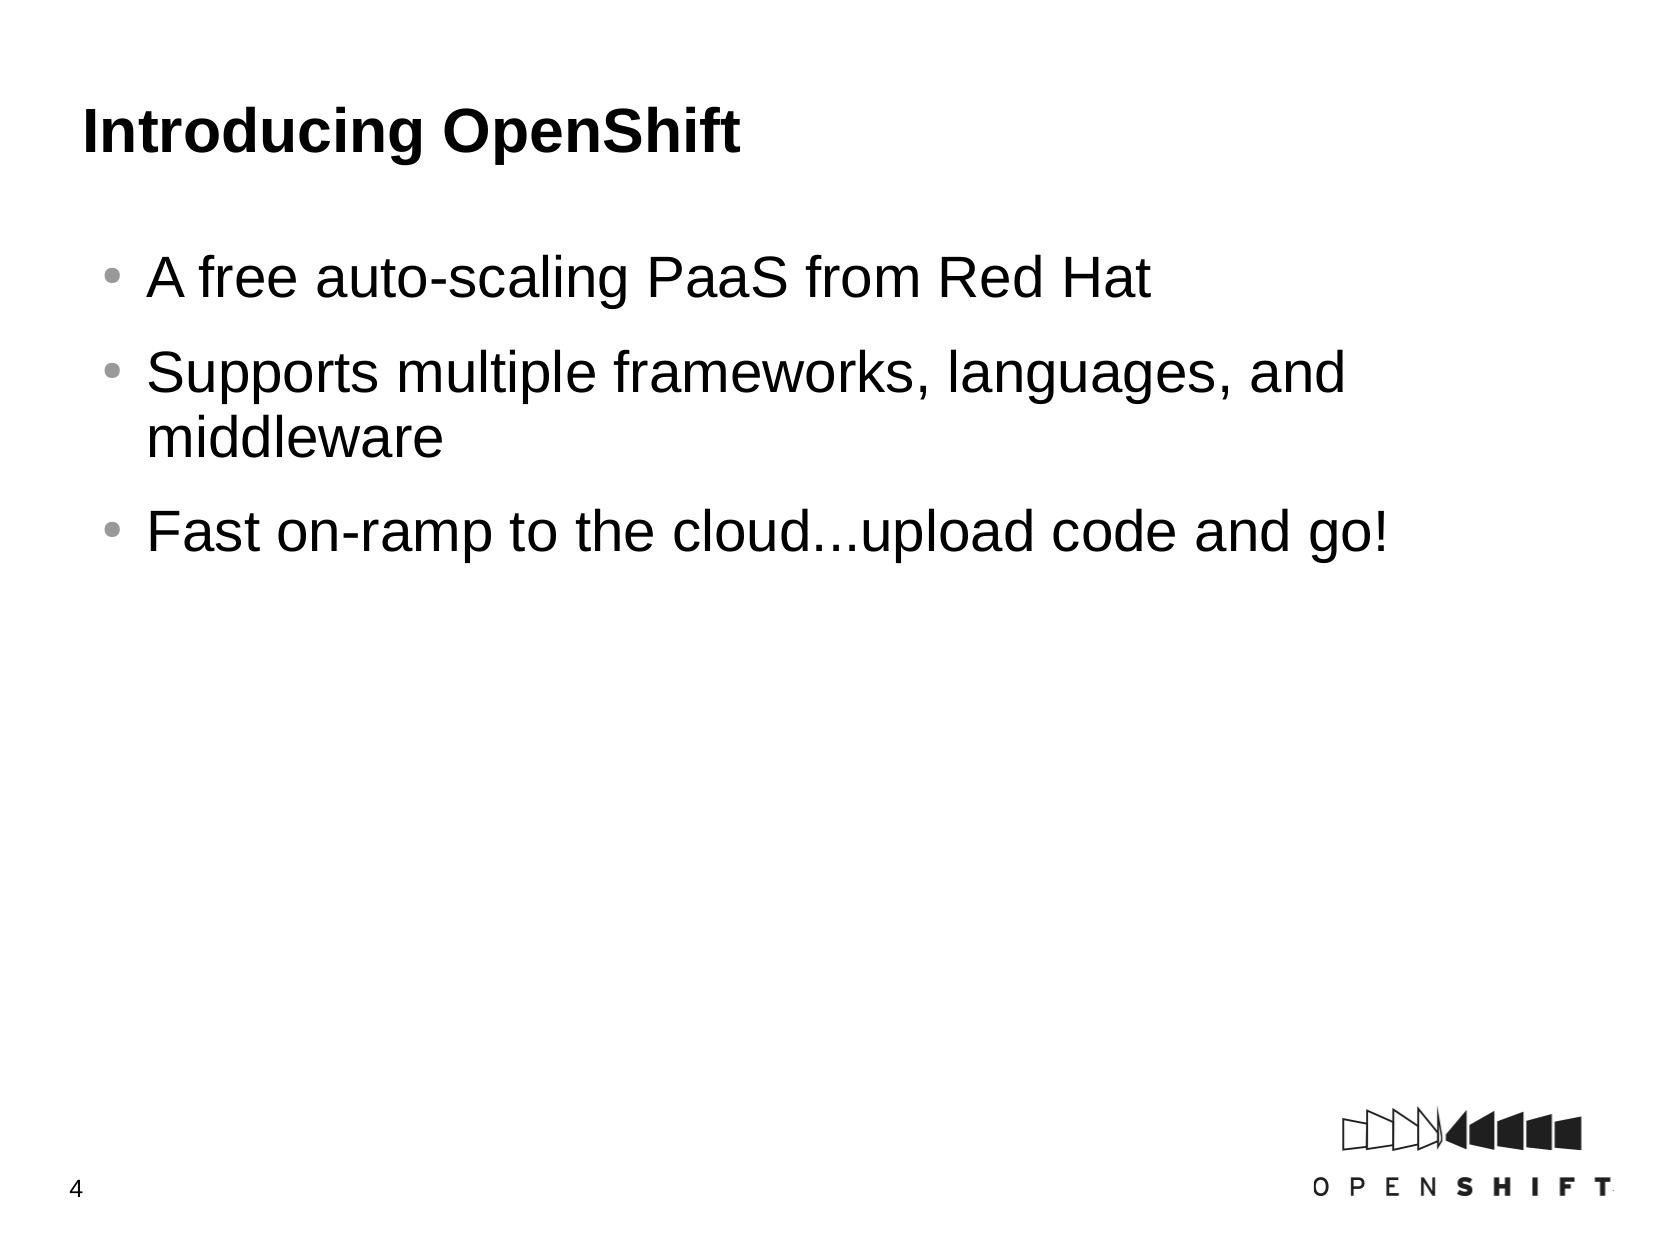

# Introducing OpenShift
A free auto-scaling PaaS from Red Hat
Supports multiple frameworks, languages, and middleware
Fast on-ramp to the cloud...upload code and go!